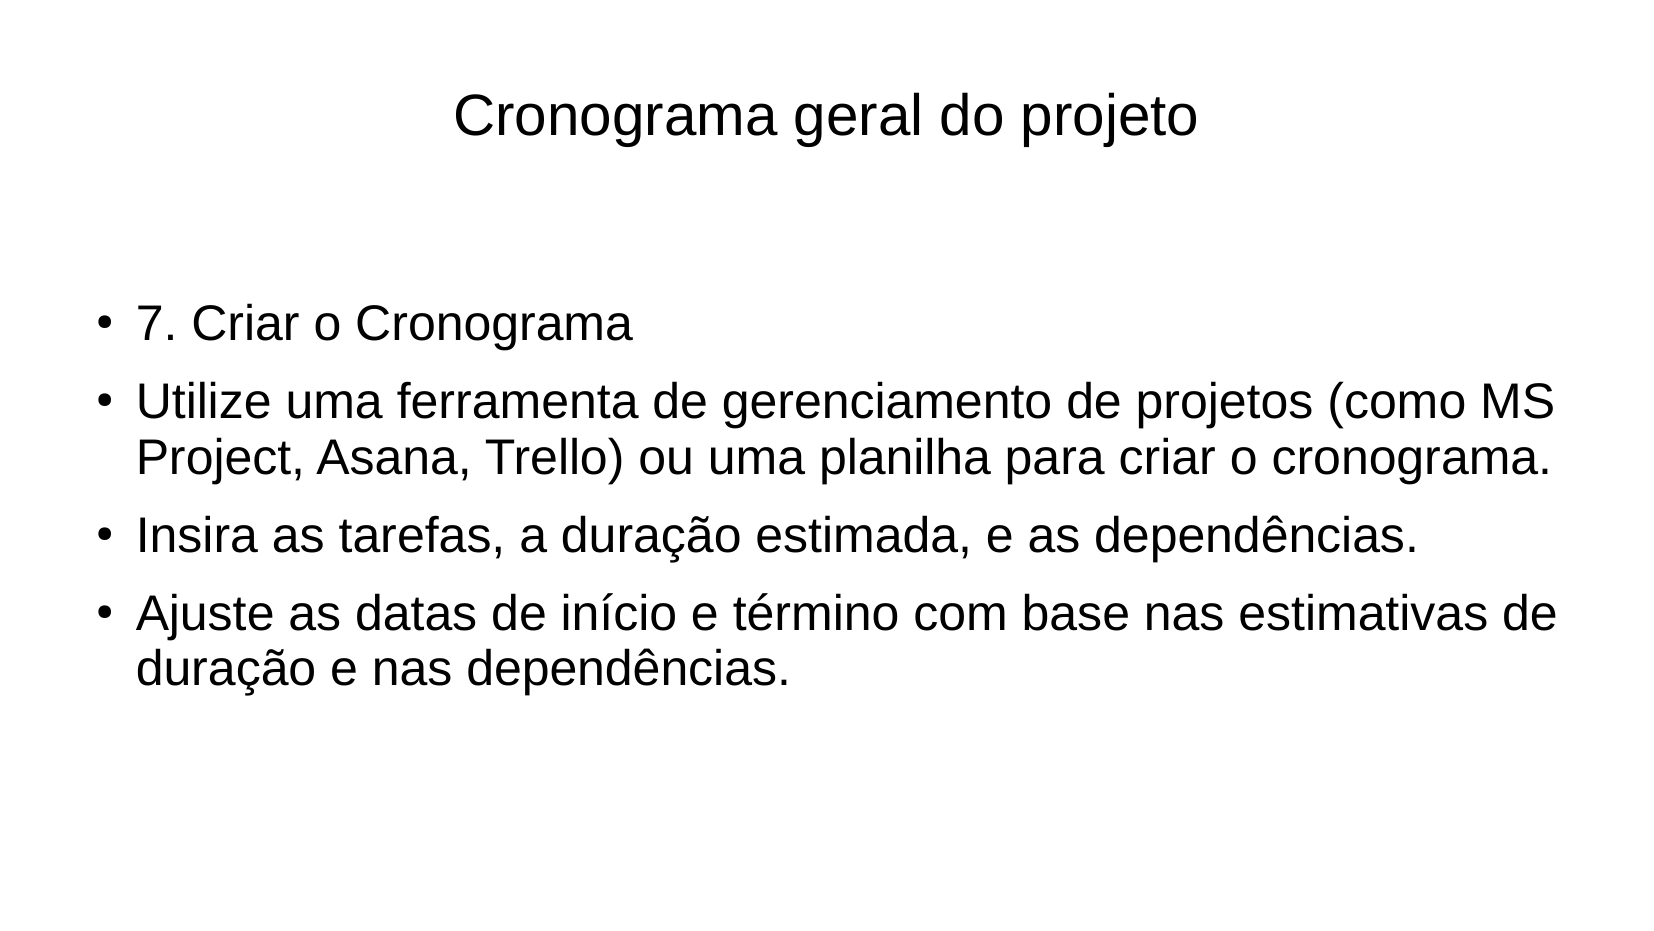

# Cronograma geral do projeto
7. Criar o Cronograma
Utilize uma ferramenta de gerenciamento de projetos (como MS Project, Asana, Trello) ou uma planilha para criar o cronograma.
Insira as tarefas, a duração estimada, e as dependências.
Ajuste as datas de início e término com base nas estimativas de duração e nas dependências.